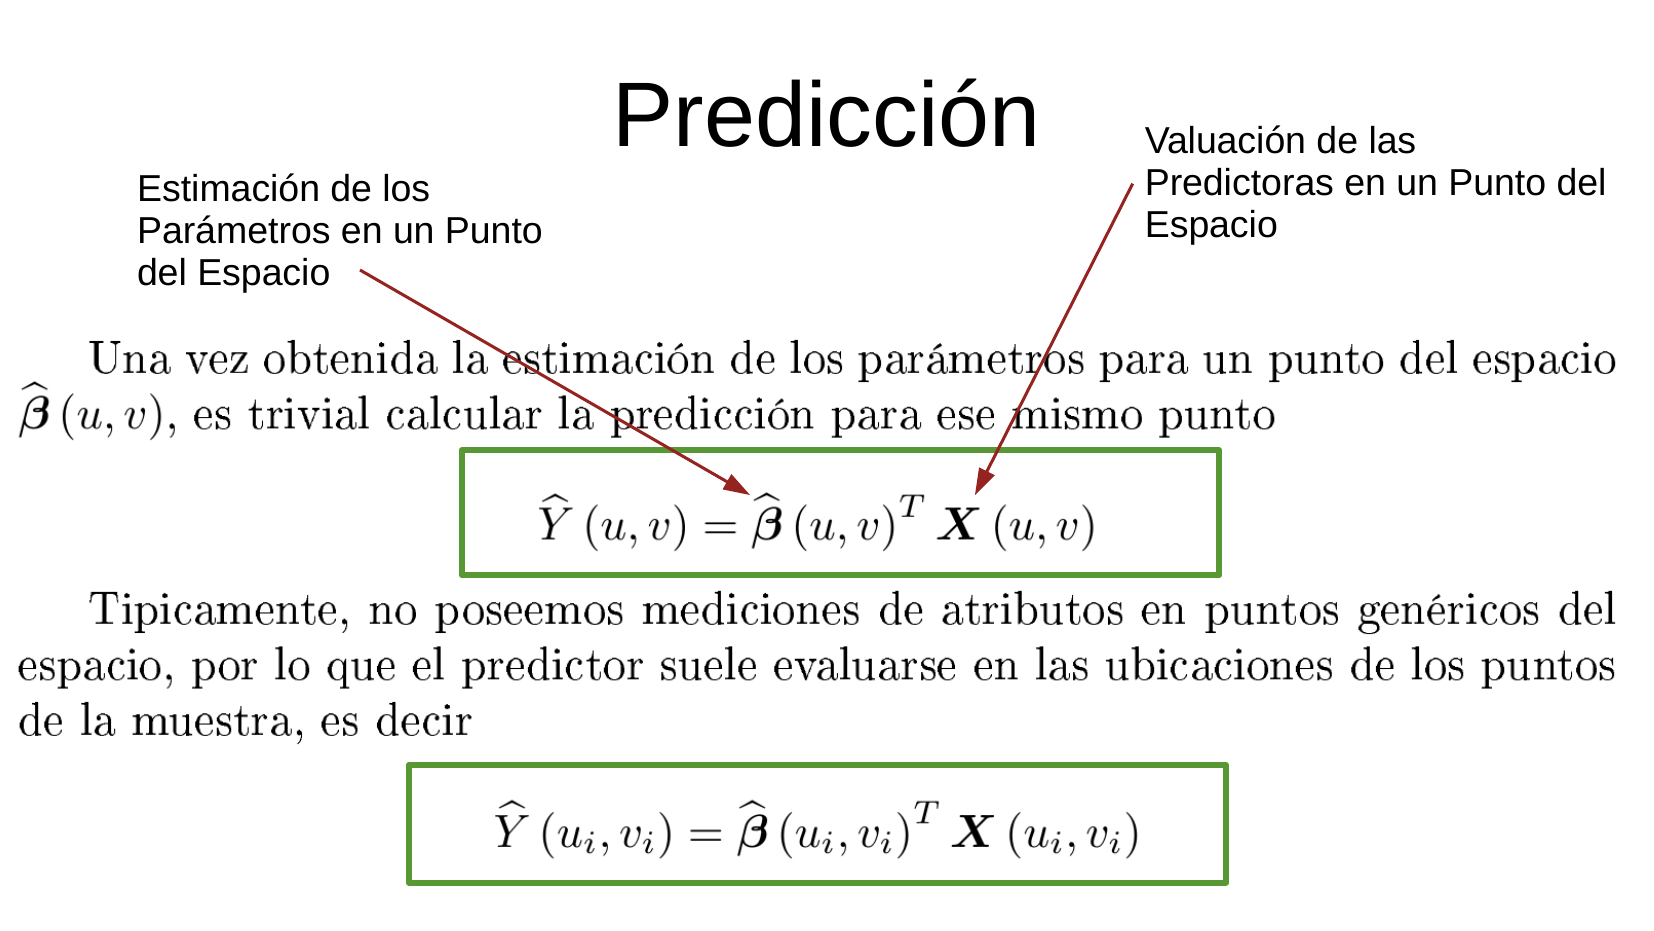

# Predicción
Valuación de las Predictoras en un Punto del Espacio
Estimación de los Parámetros en un Punto del Espacio